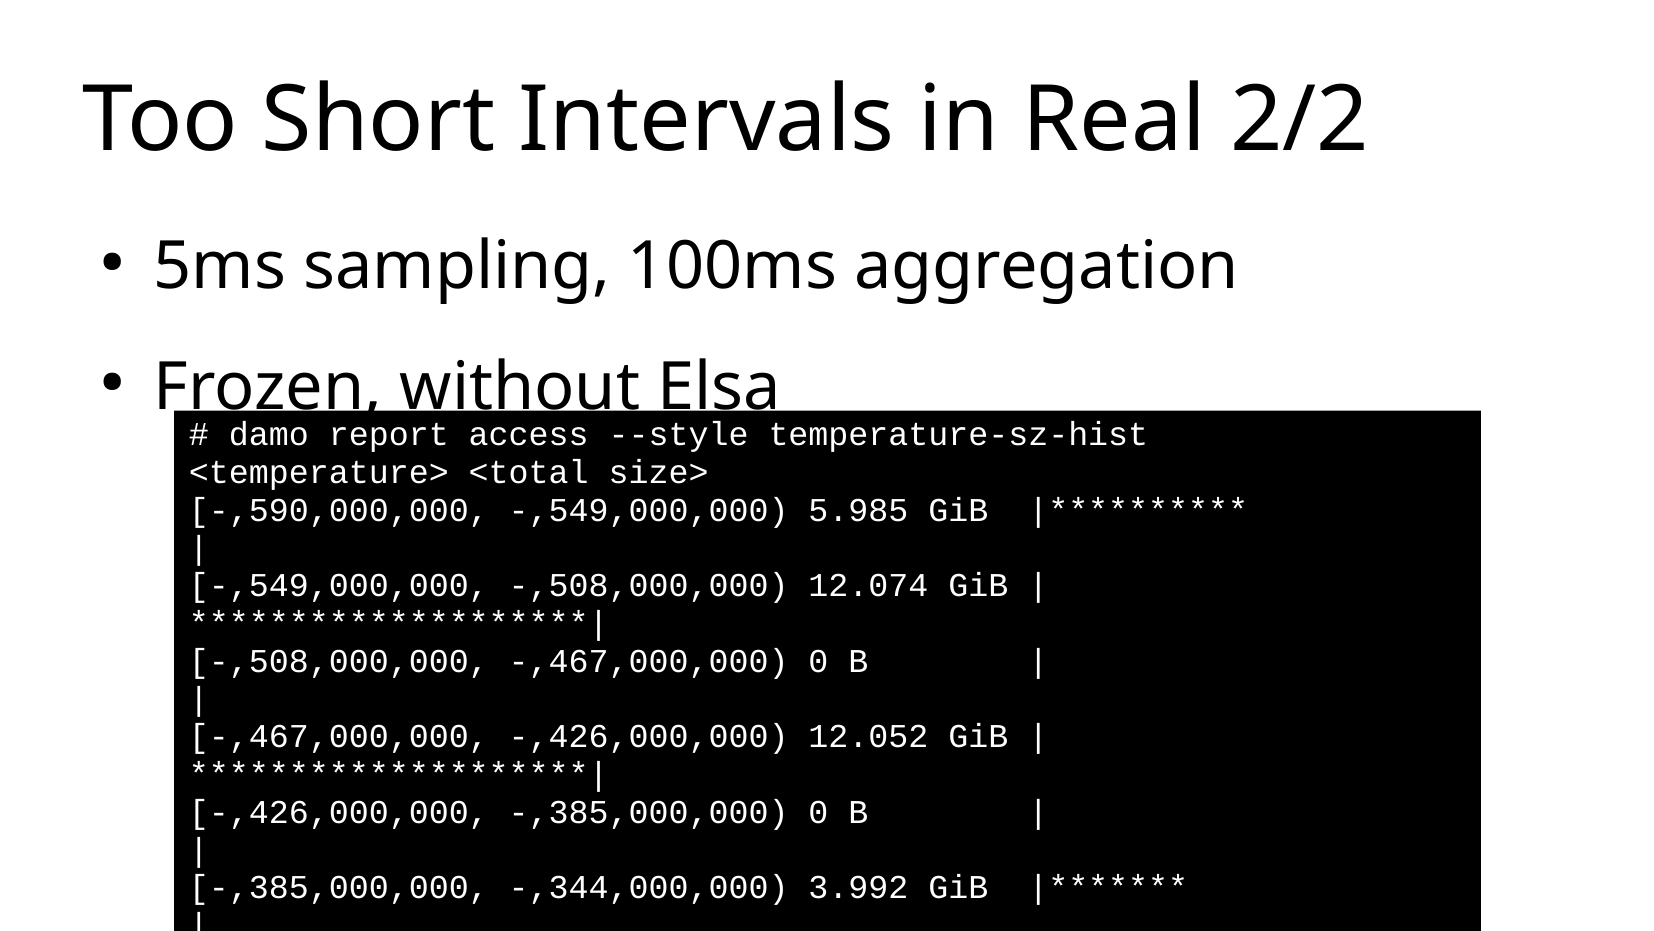

# Too Short Intervals in Real 2/2
5ms sampling, 100ms aggregation
Frozen, without Elsa
# damo report access --style temperature-sz-hist
<temperature> <total size>
[-,590,000,000, -,549,000,000) 5.985 GiB |********** |
[-,549,000,000, -,508,000,000) 12.074 GiB |********************|
[-,508,000,000, -,467,000,000) 0 B | |
[-,467,000,000, -,426,000,000) 12.052 GiB |********************|
[-,426,000,000, -,385,000,000) 0 B | |
[-,385,000,000, -,344,000,000) 3.992 GiB |******* |
[-,344,000,000, -,303,000,000) 5.213 GiB |********* |
[-,303,000,000, -,262,000,000) 12.109 GiB |********************|
[-,262,000,000, -,221,000,000) 5.282 GiB |********* |
[-,221,000,000, -,180,000,000) 0 B | |
[-,180,000,000, -,139,000,000) 5.293 GiB |********* |